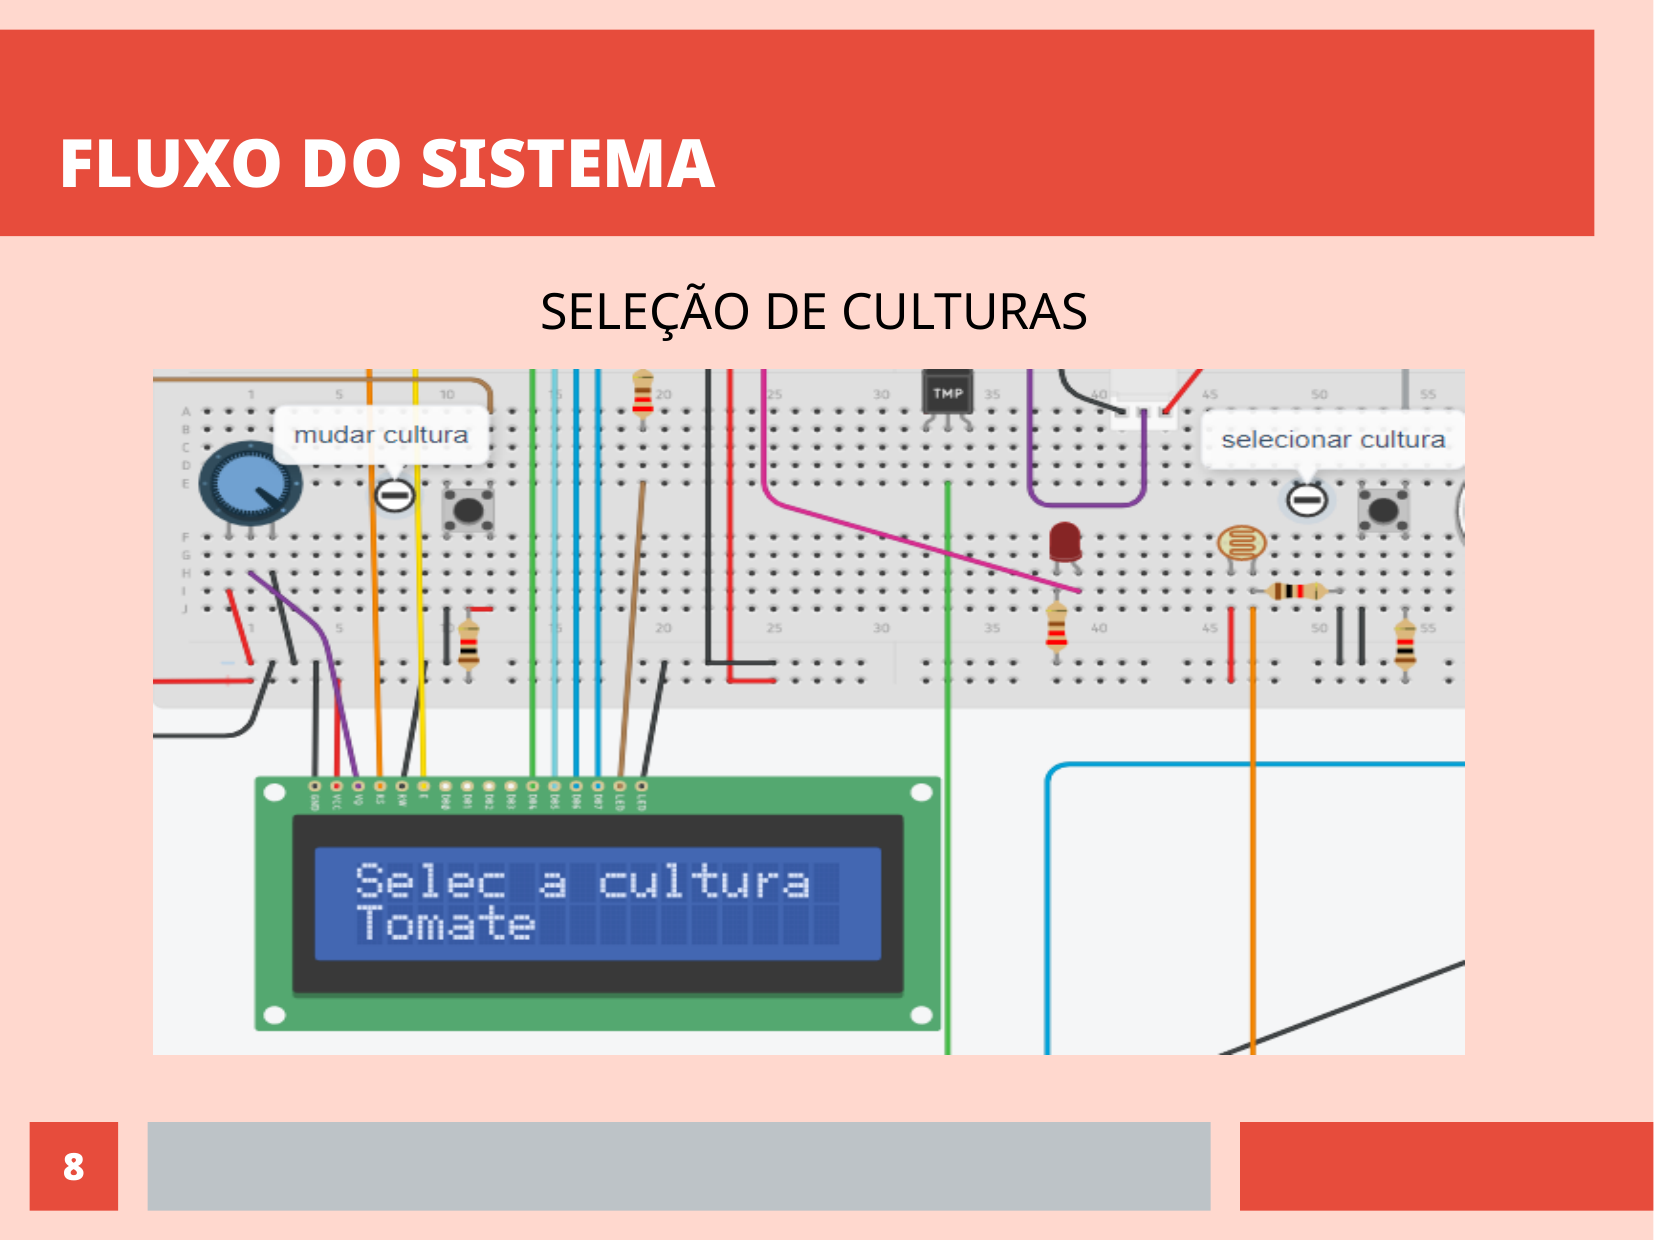

# FLUXO DO SISTEMA
SELEÇÃO DE CULTURAS
8